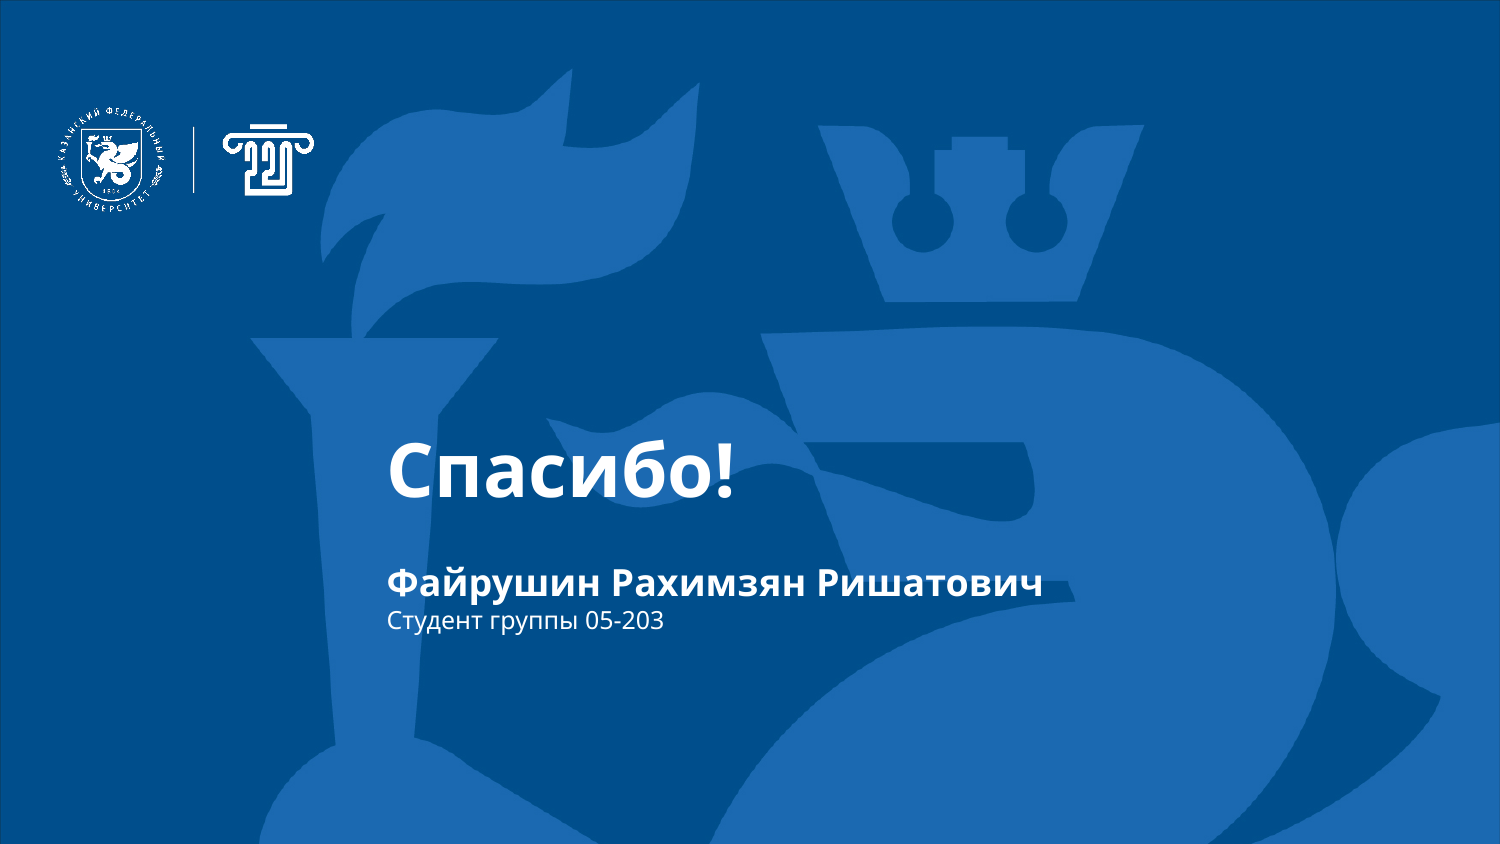

Спасибо!
Файрушин Рахимзян Ришатович
Студент группы 05-203